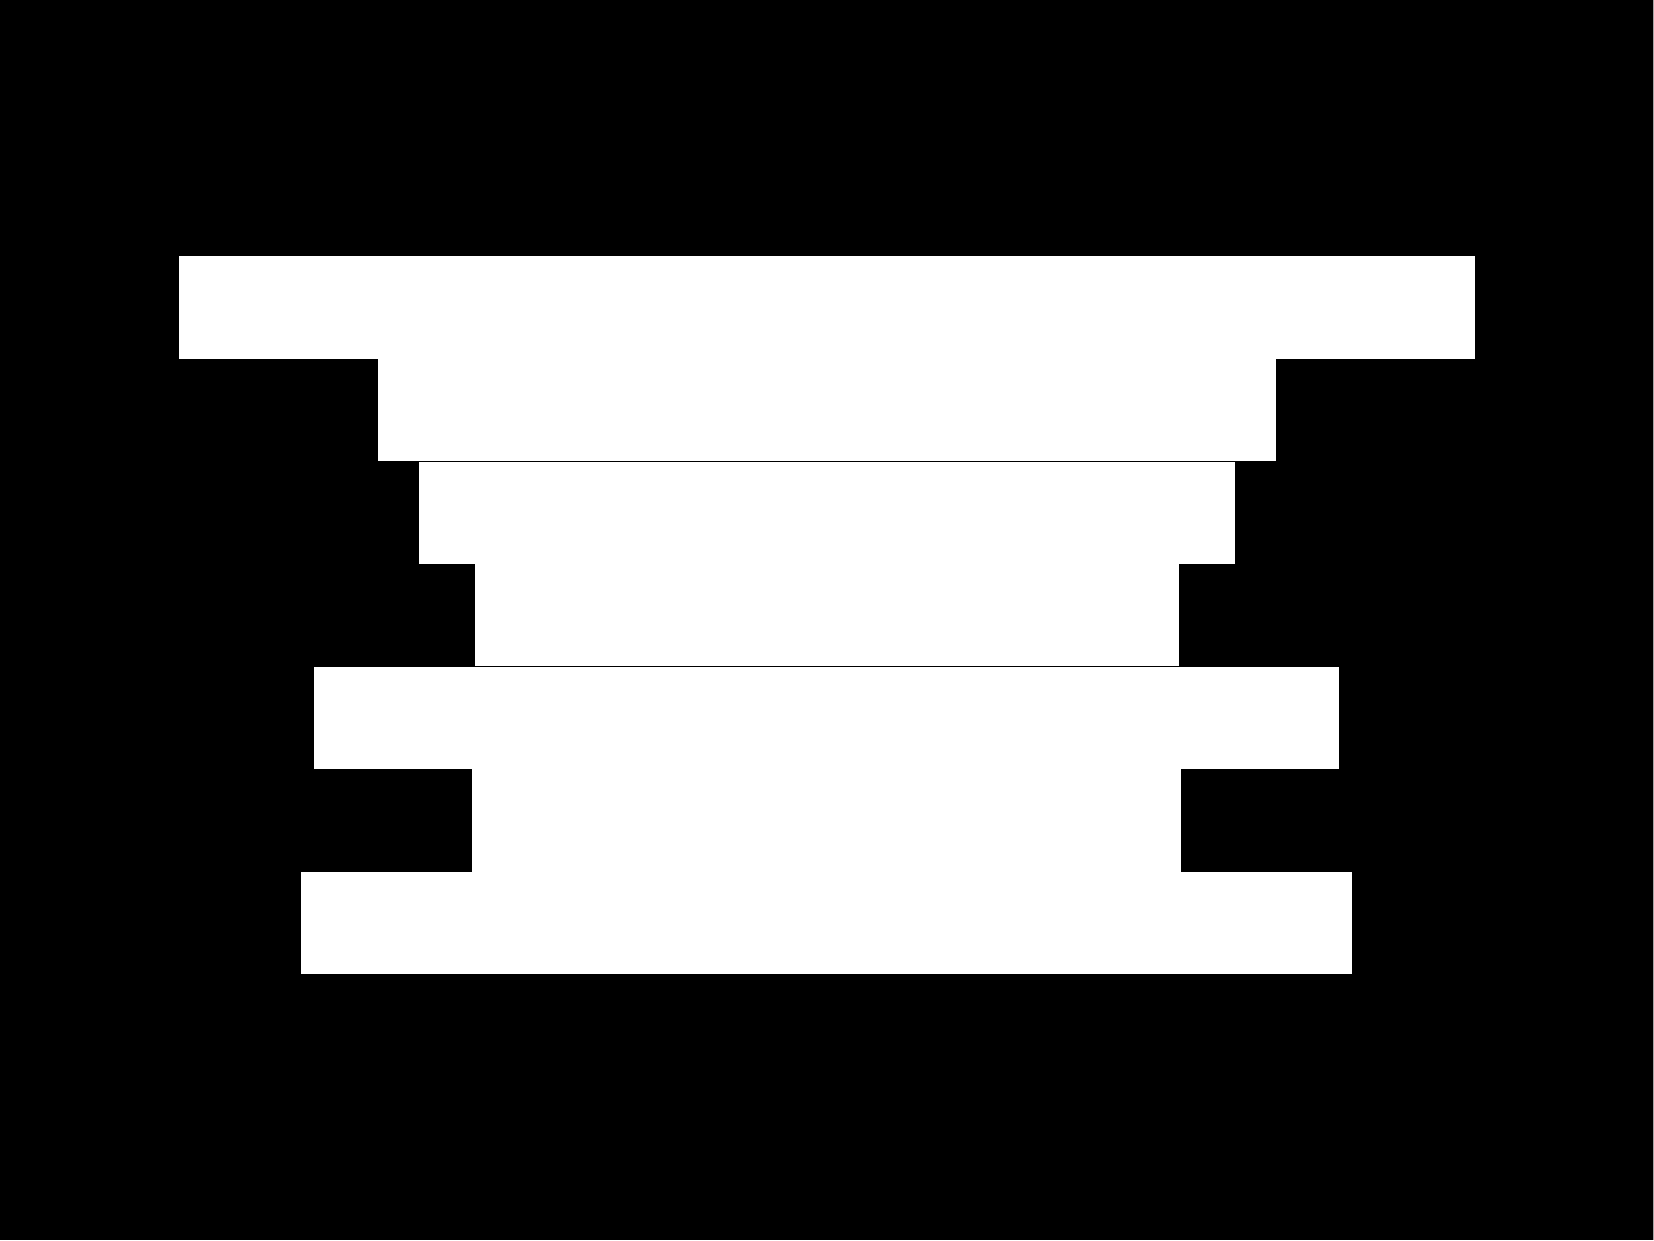

# Integrante sou do coral celestial
O meu Maestro disse
que eu sou especial
Não vivo mais eu
Quem vive em mim é Ele
Estou ensaiando
pra cantar no Céu pra Ele